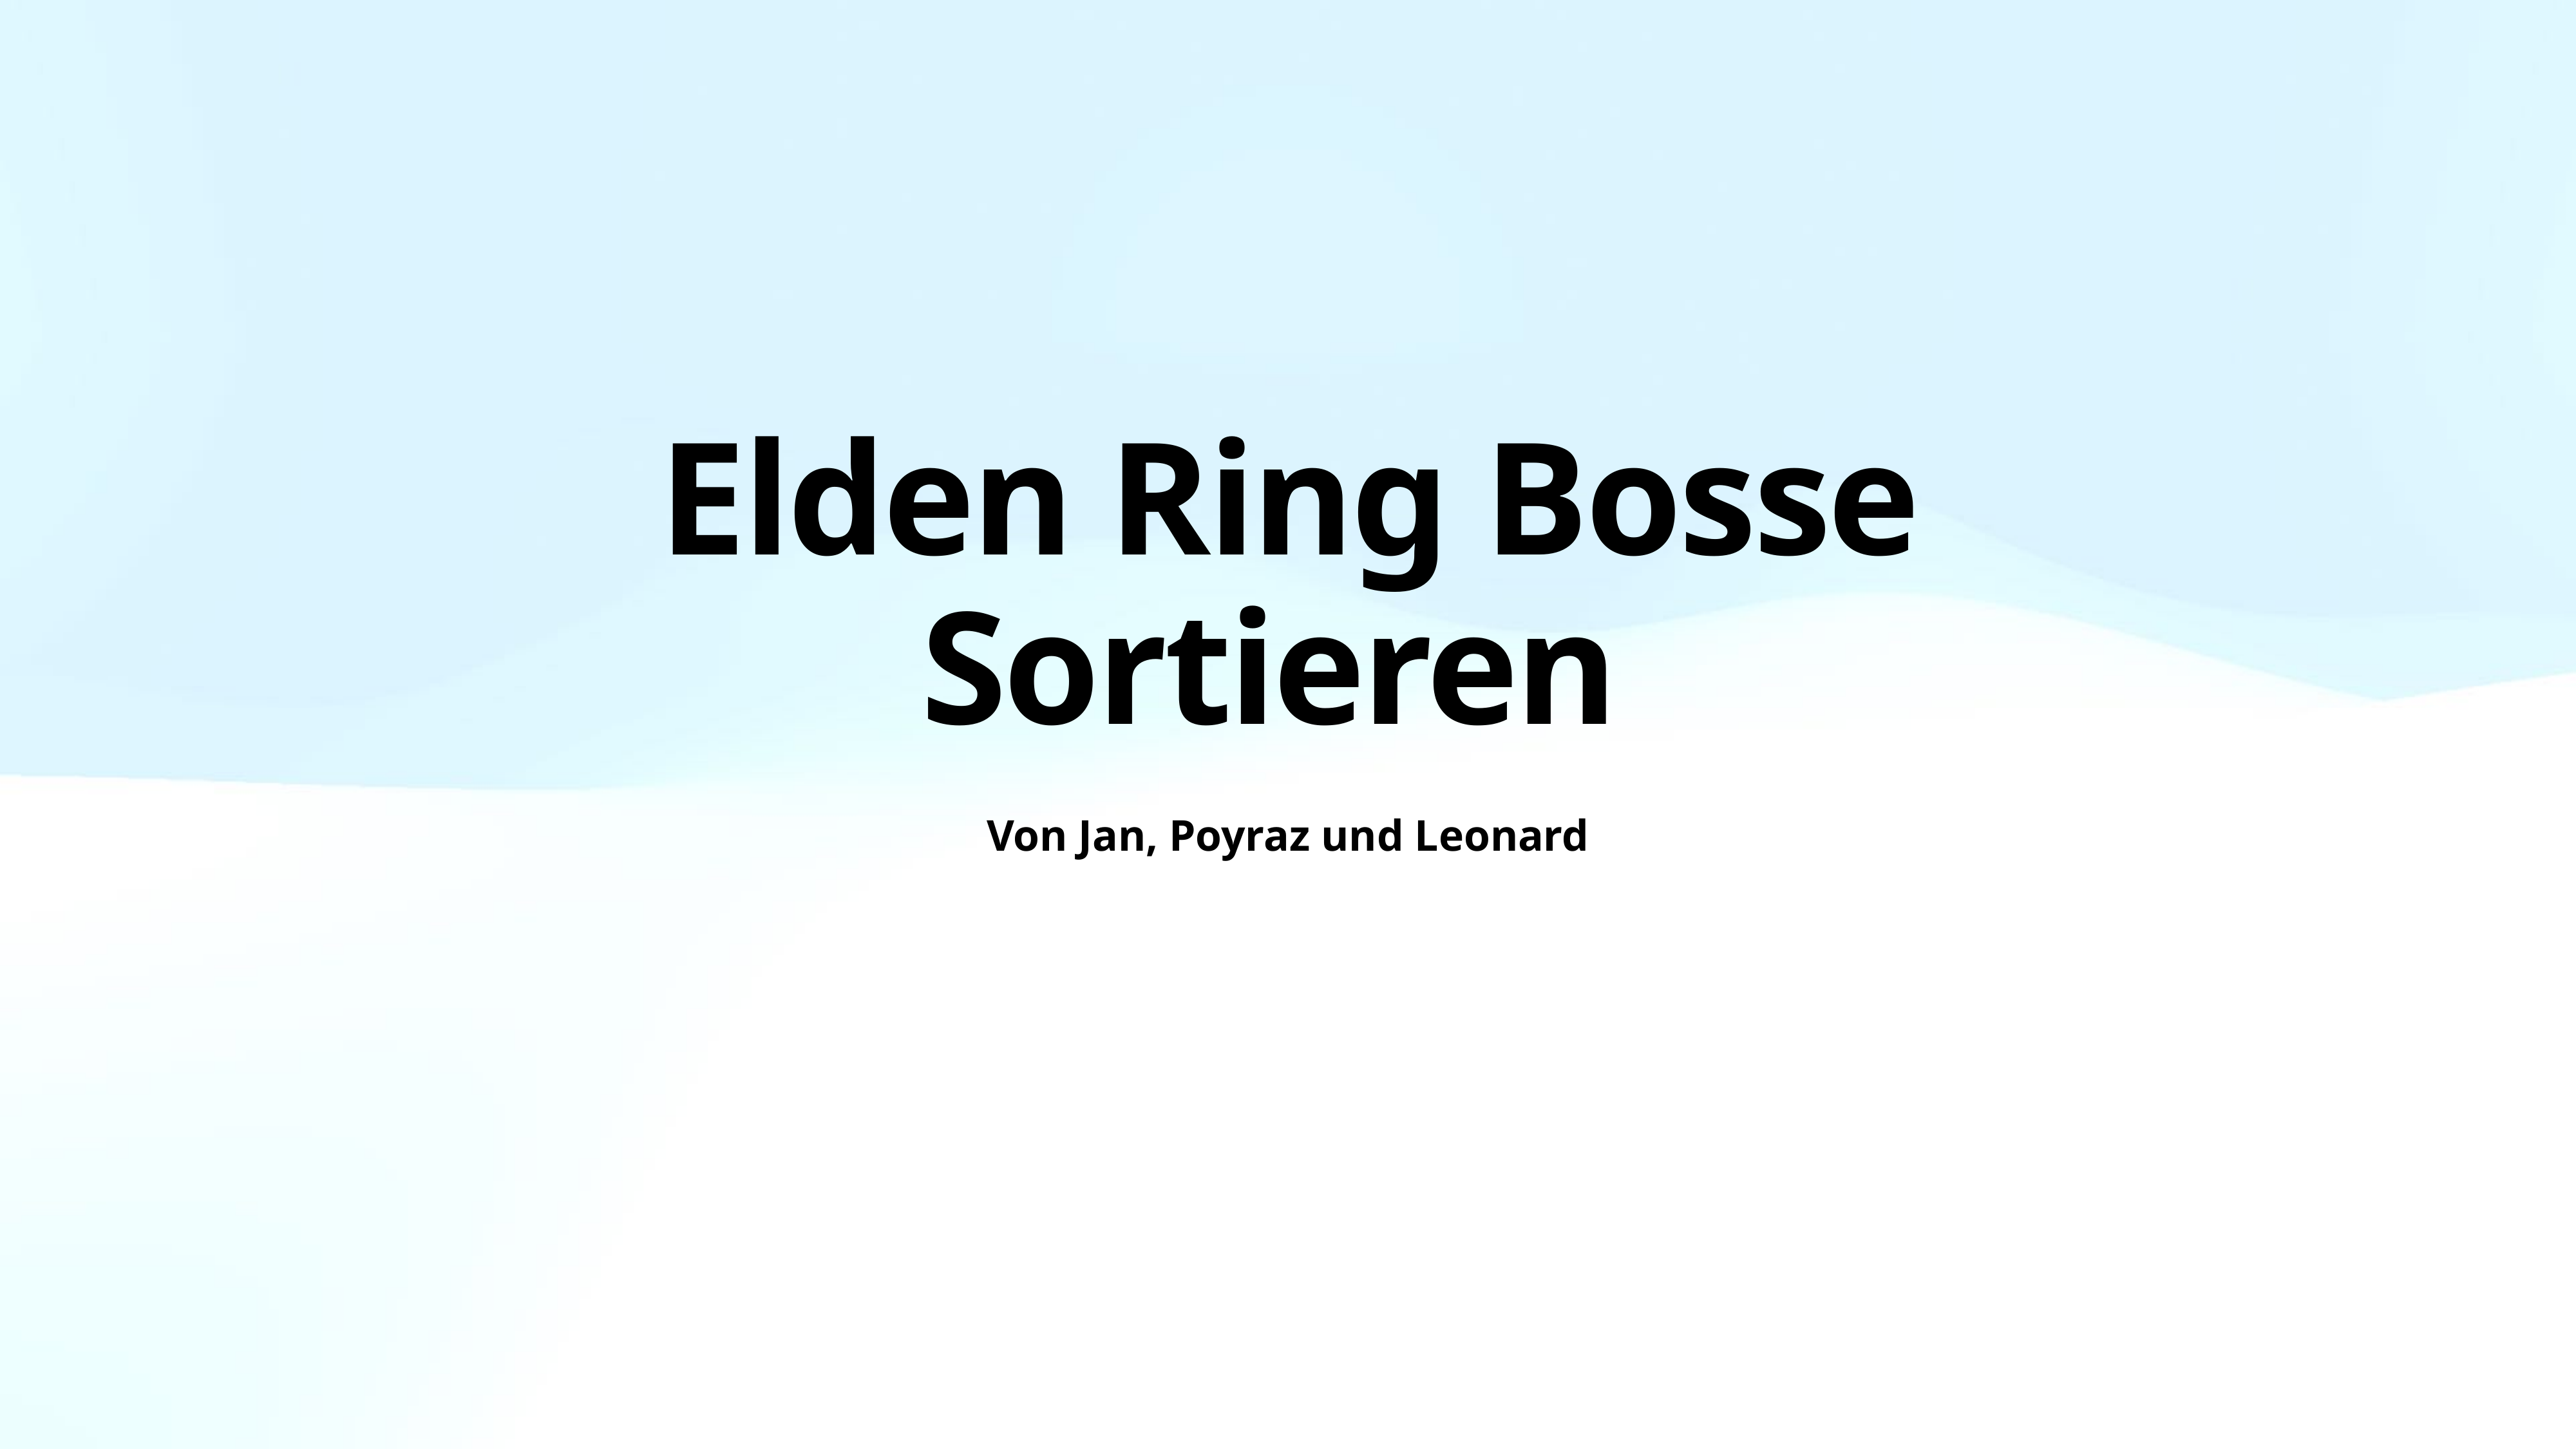

Elden Ring Bosse Sortieren
Von Jan, Poyraz und Leonard